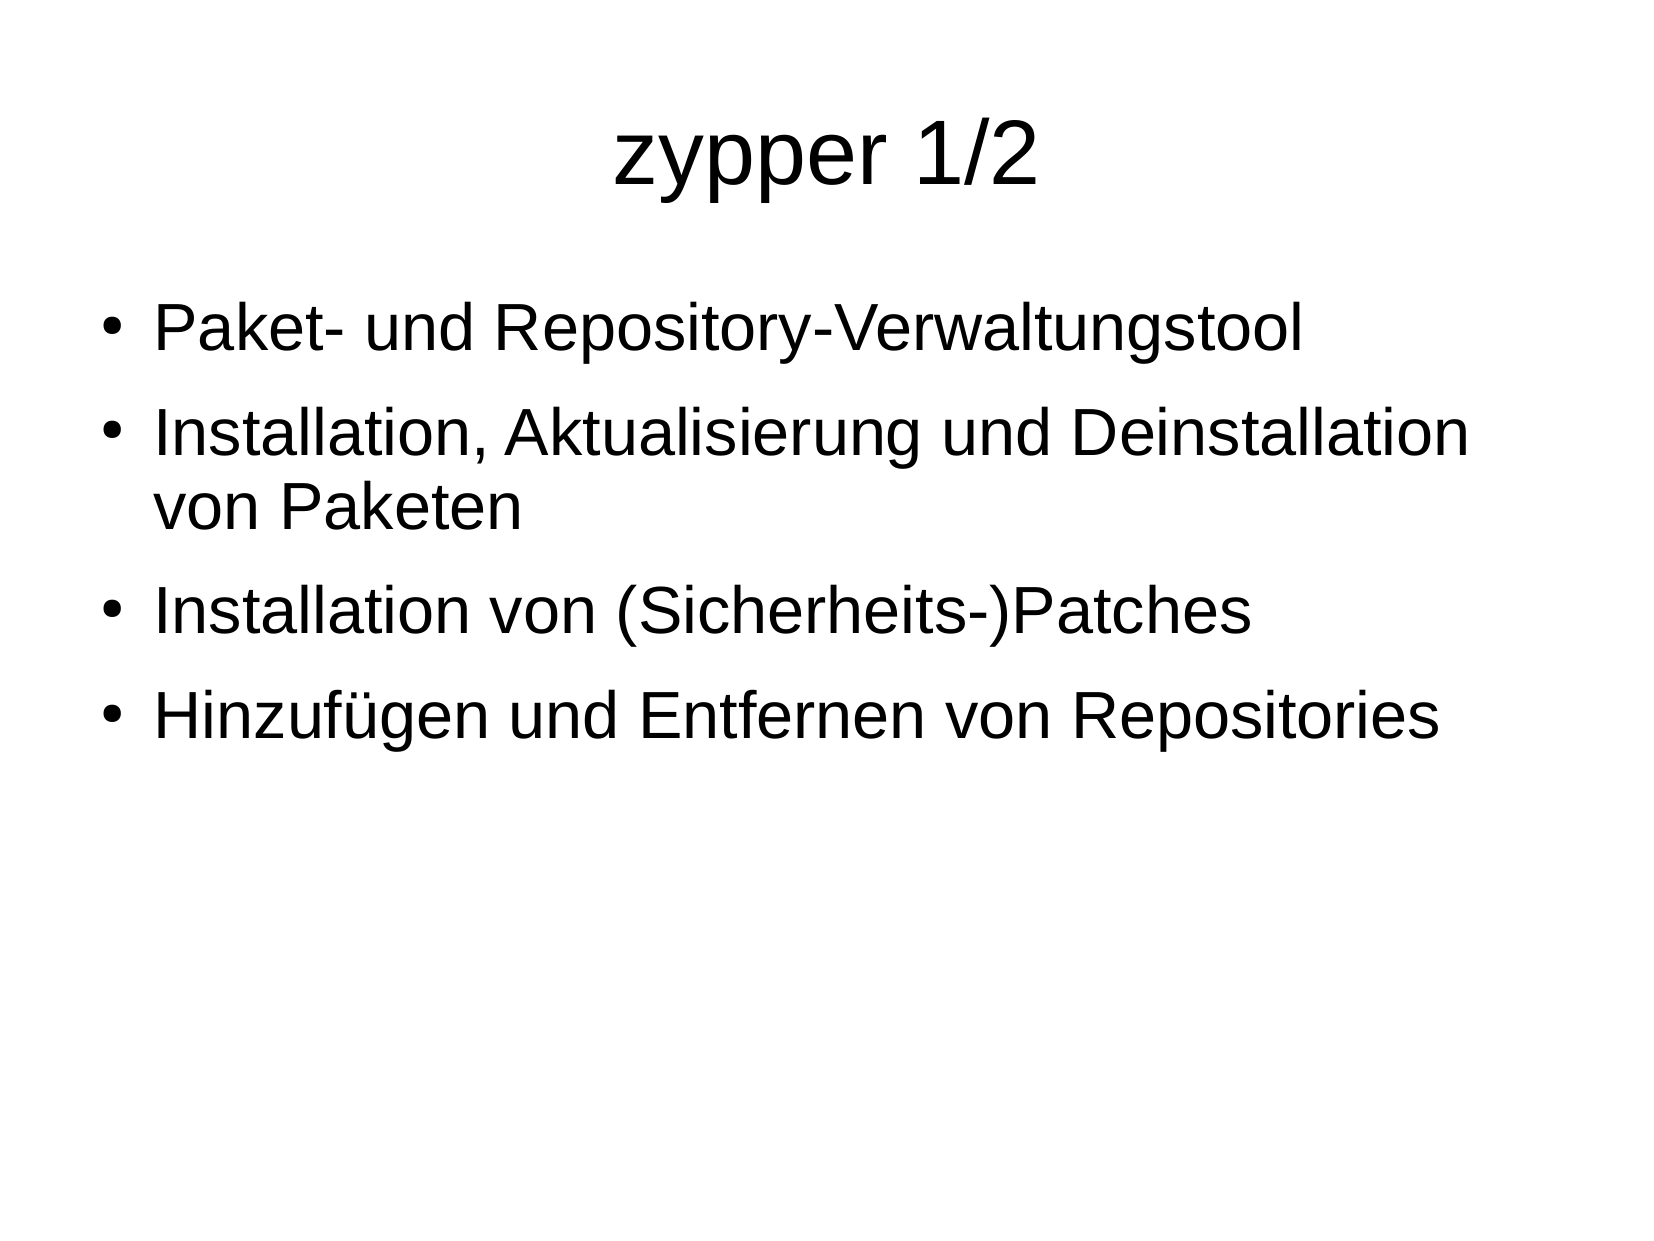

# zypper 1/2
Paket- und Repository-Verwaltungstool
Installation, Aktualisierung und Deinstallation von Paketen
Installation von (Sicherheits-)Patches
Hinzufügen und Entfernen von Repositories